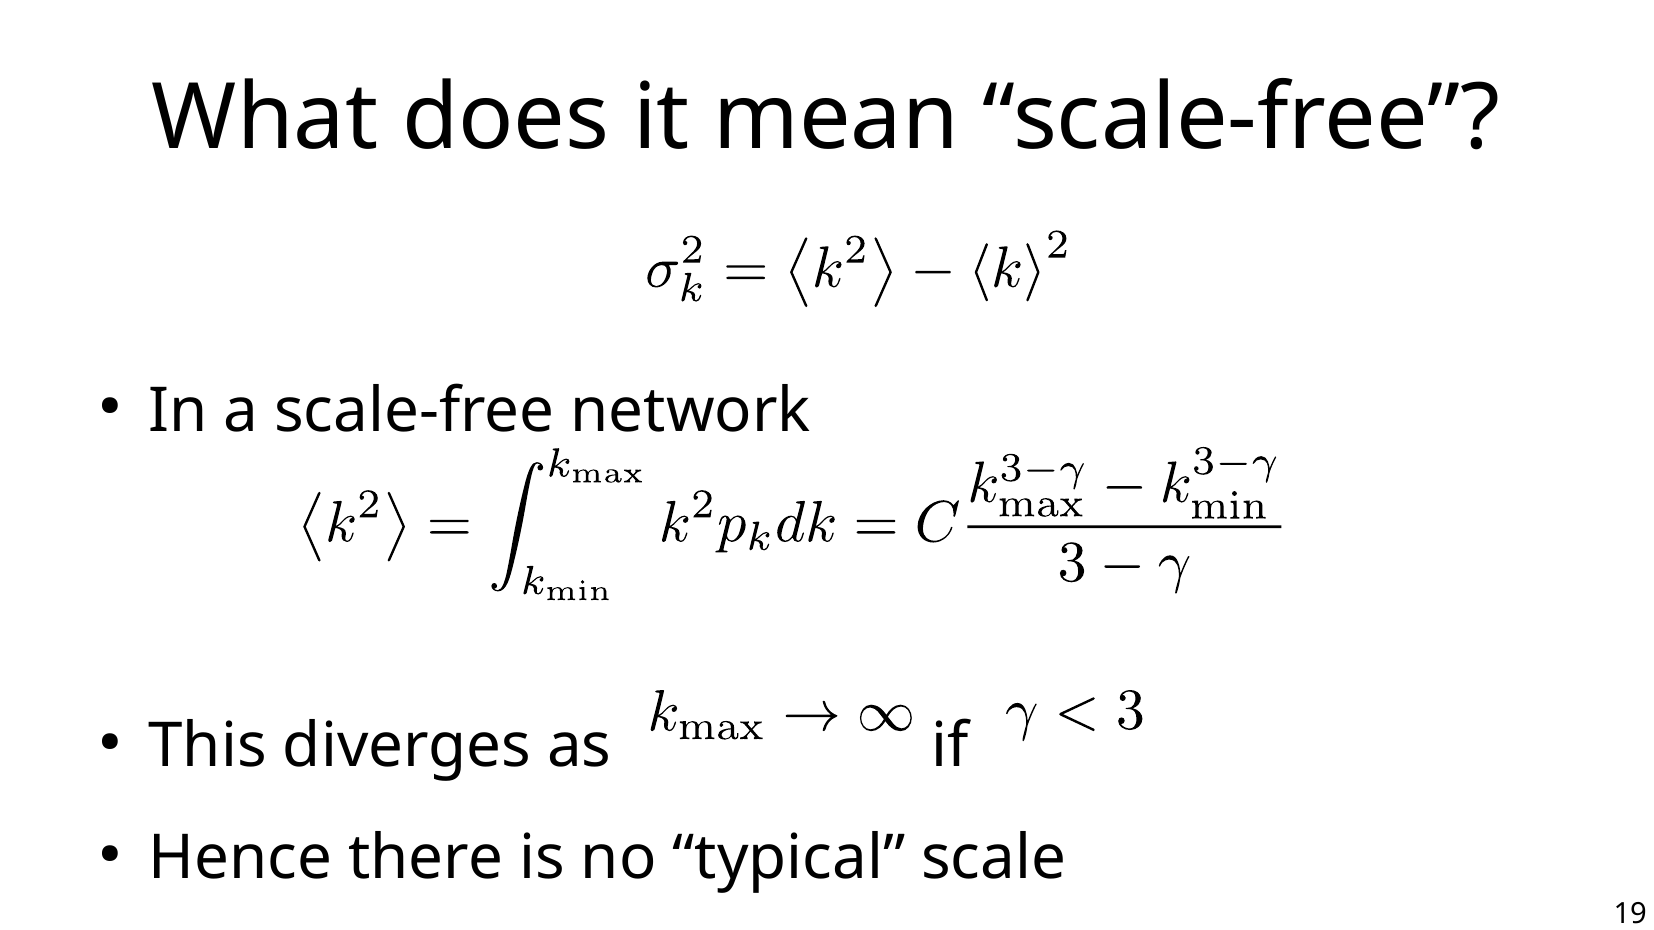

# What does it mean “scale-free”?
In a scale-free network
This diverges as if
Hence there is no “typical” scale
19